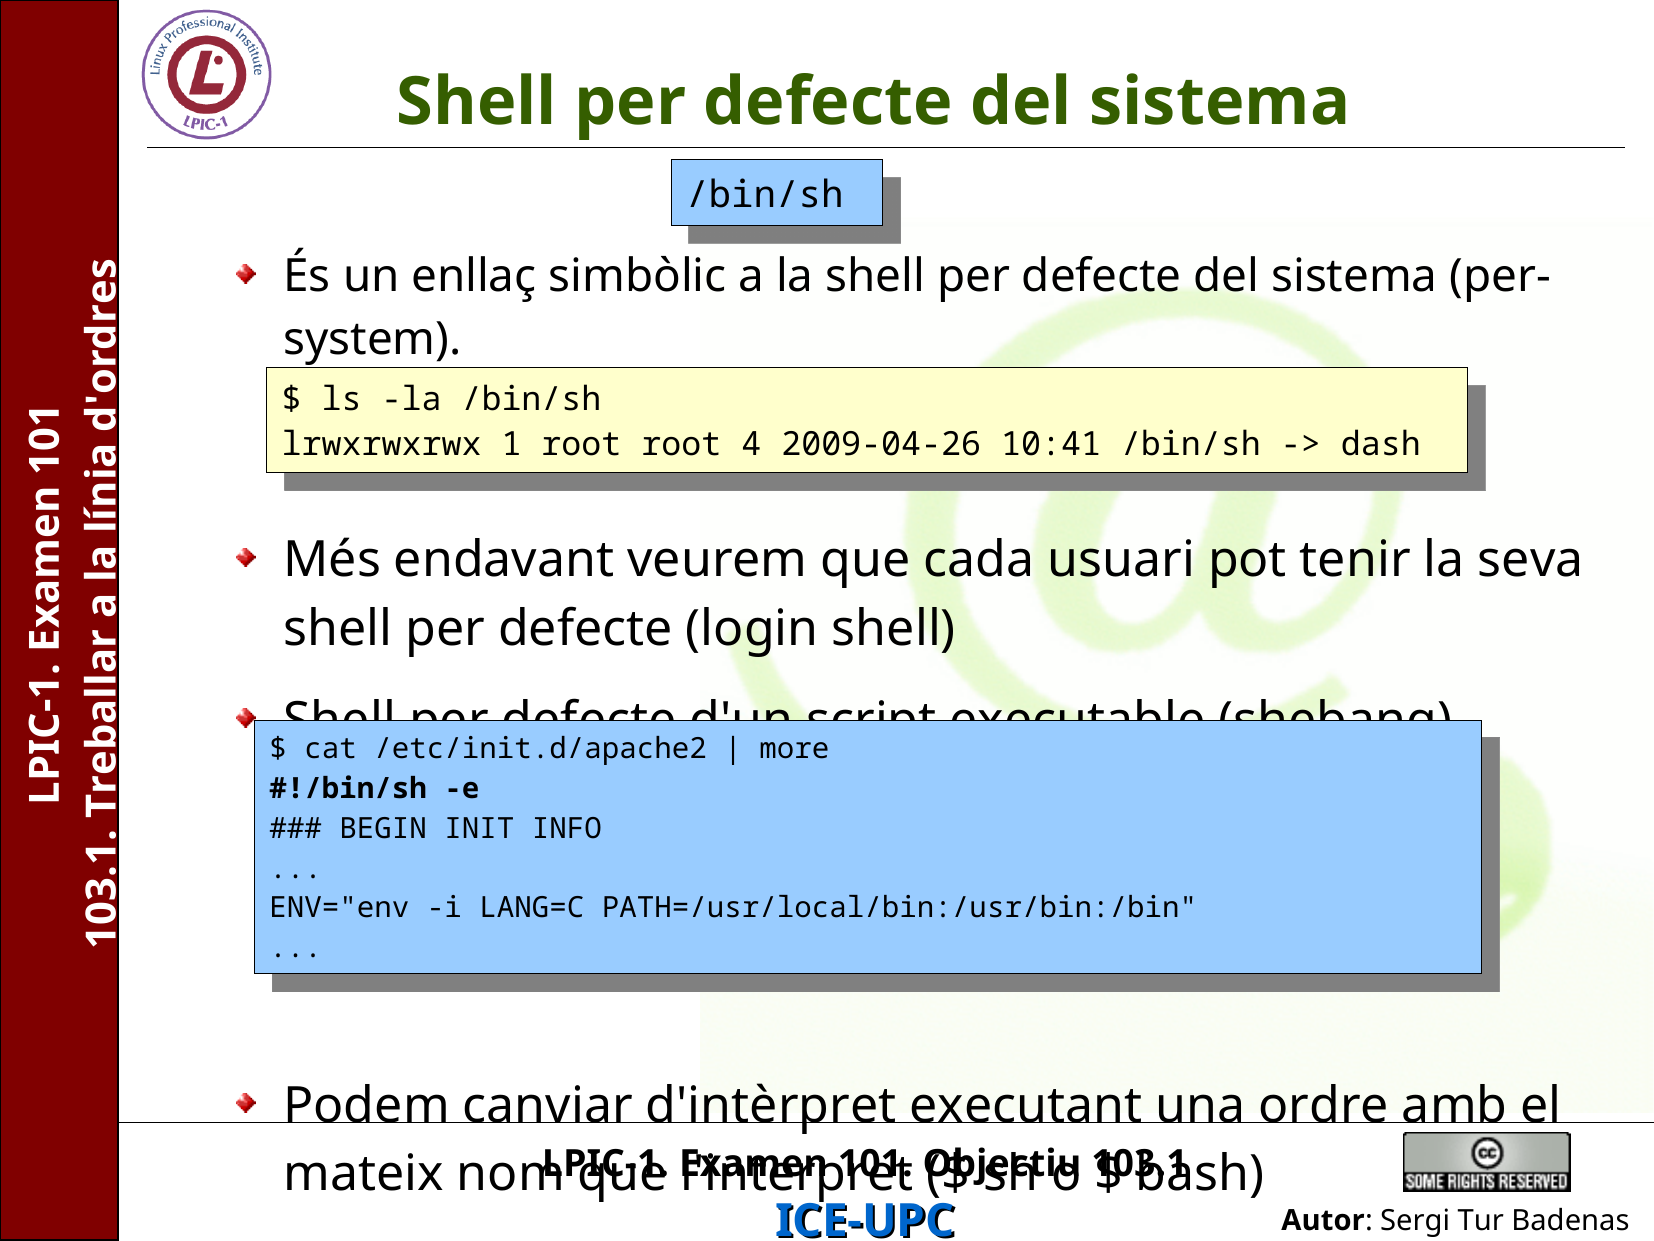

# Shell per defecte del sistema
/bin/sh
És un enllaç simbòlic a la shell per defecte del sistema (per-system).
Més endavant veurem que cada usuari pot tenir la seva shell per defecte (login shell)
Shell per defecte d'un script executable (shebang)
Podem canviar d'intèrpret executant una ordre amb el mateix nom que l'interpret ($ sh o $ bash)
$ ls -la /bin/sh
lrwxrwxrwx 1 root root 4 2009-04-26 10:41 /bin/sh -> dash
$ cat /etc/init.d/apache2 | more
#!/bin/sh -e
### BEGIN INIT INFO
...
ENV="env -i LANG=C PATH=/usr/local/bin:/usr/bin:/bin"
...